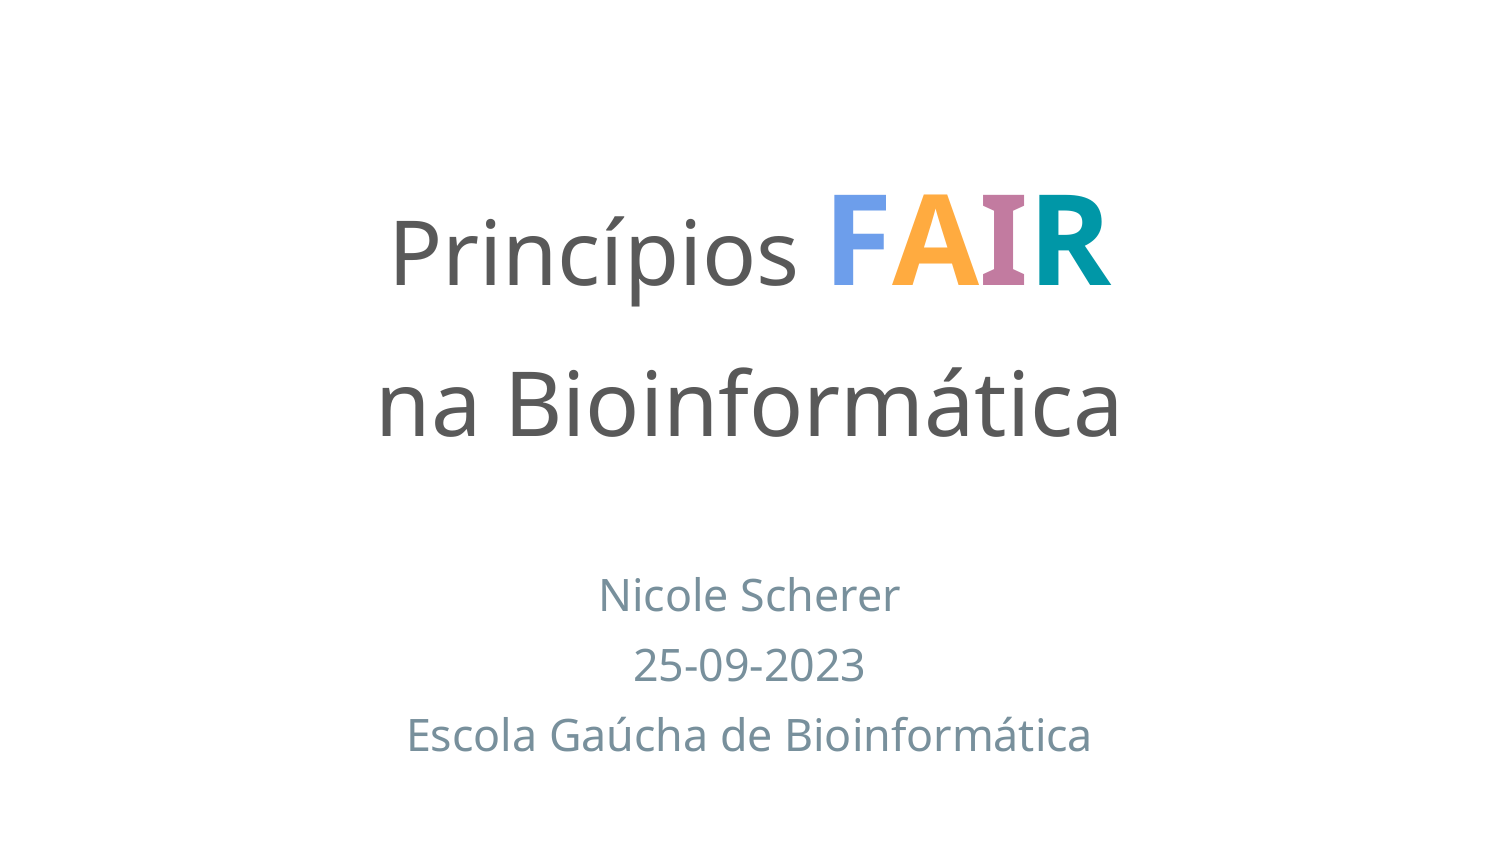

# Princípios FAIR na Bioinformática
Nicole Scherer
25-09-2023
Escola Gaúcha de Bioinformática